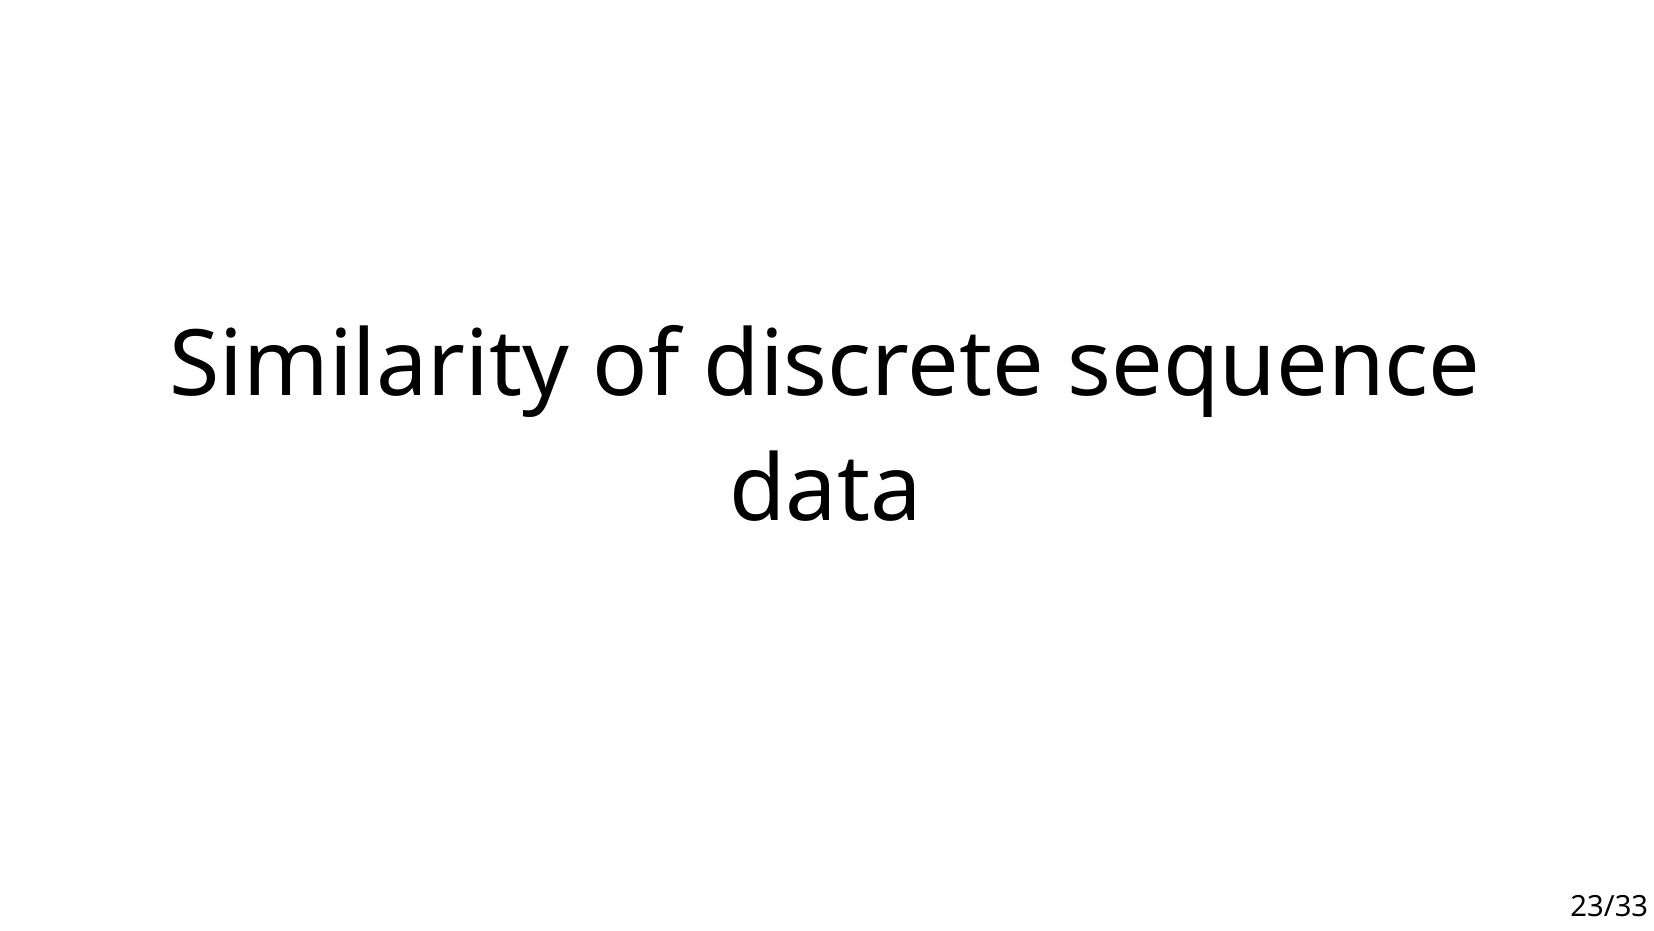

# Similarity of discrete sequence data
23